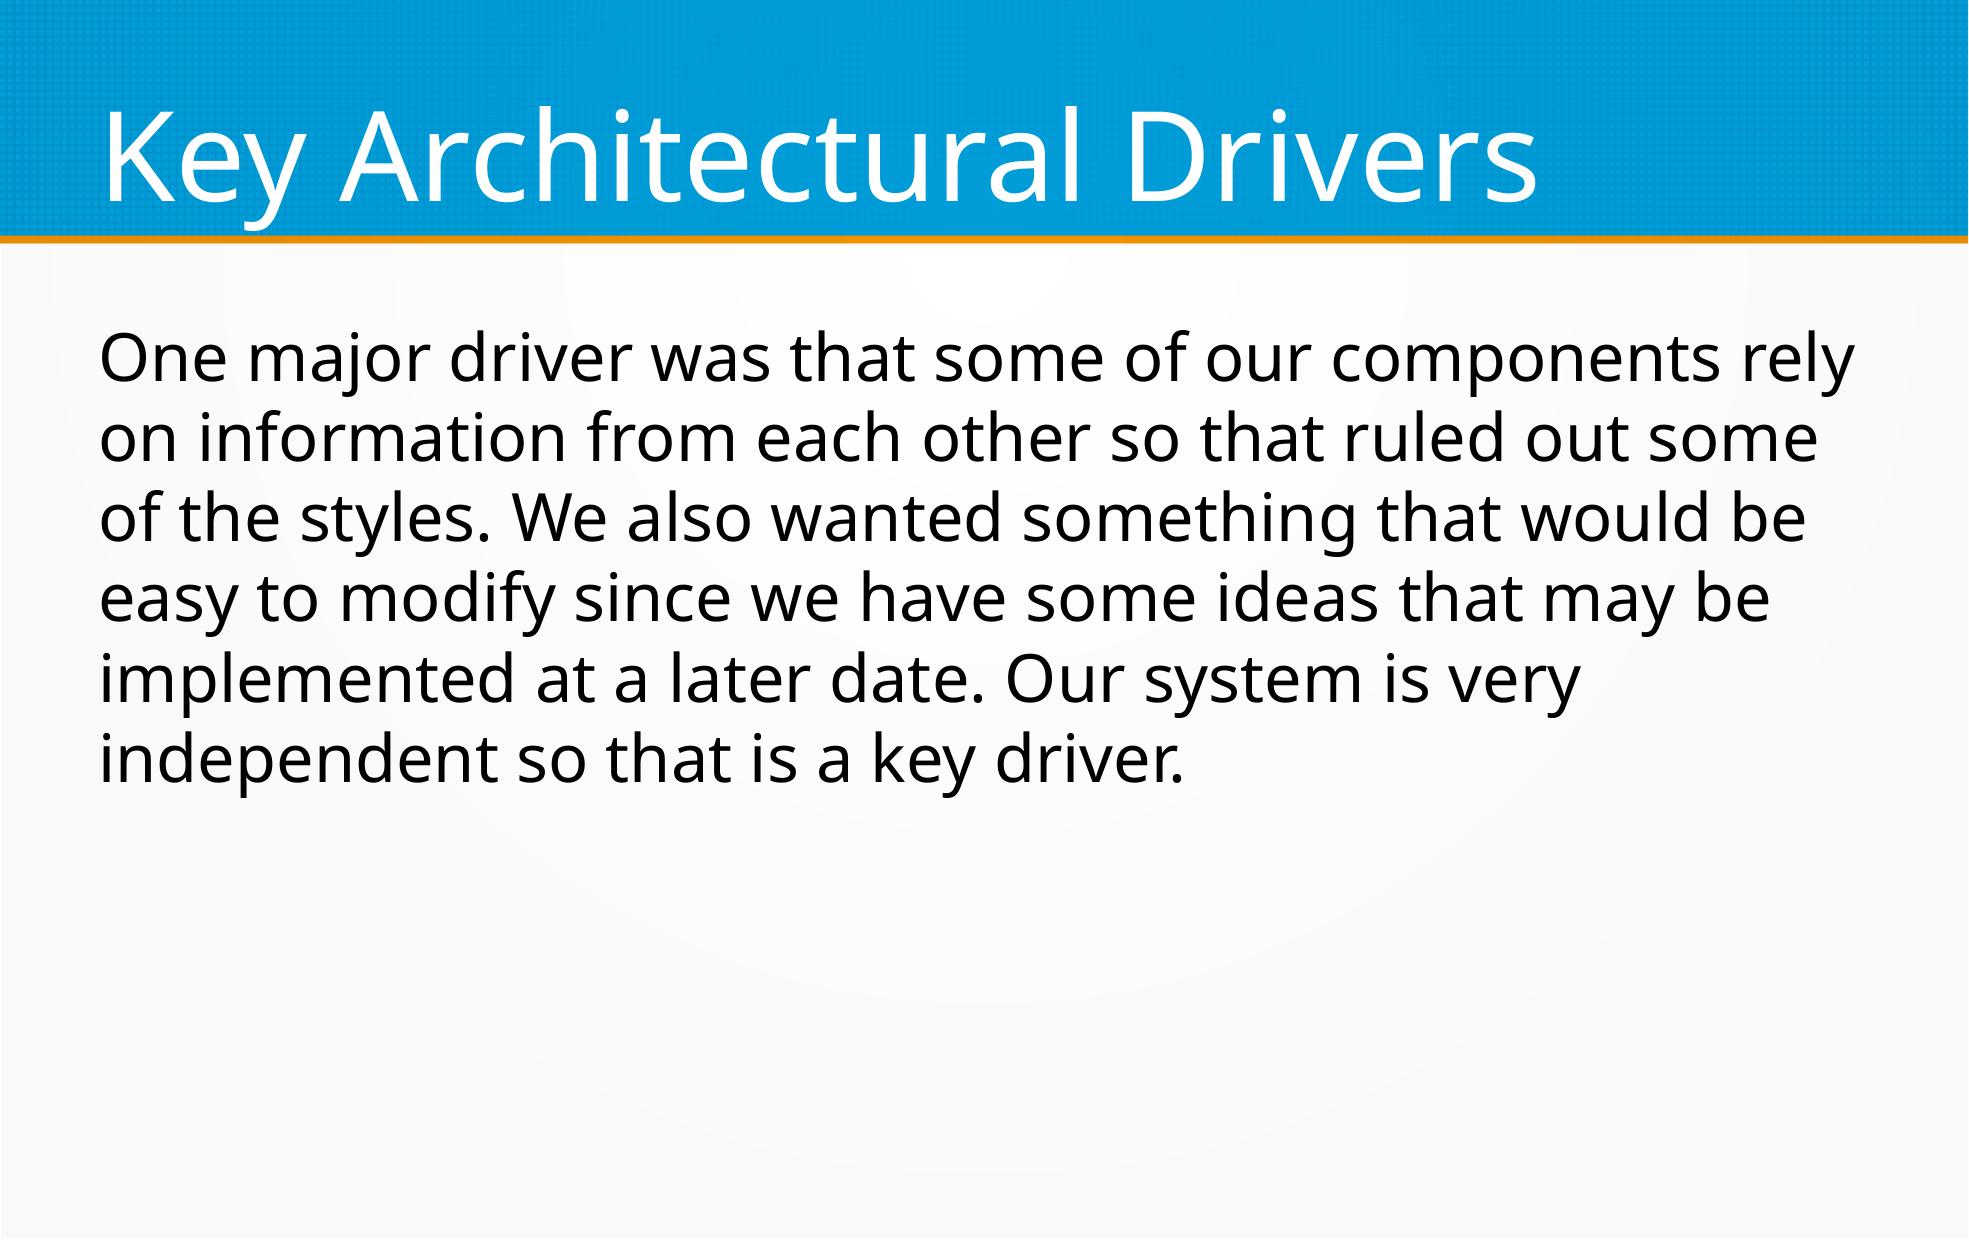

# Key Architectural Drivers
One major driver was that some of our components rely on information from each other so that ruled out some of the styles. We also wanted something that would be easy to modify since we have some ideas that may be implemented at a later date. Our system is very independent so that is a key driver.